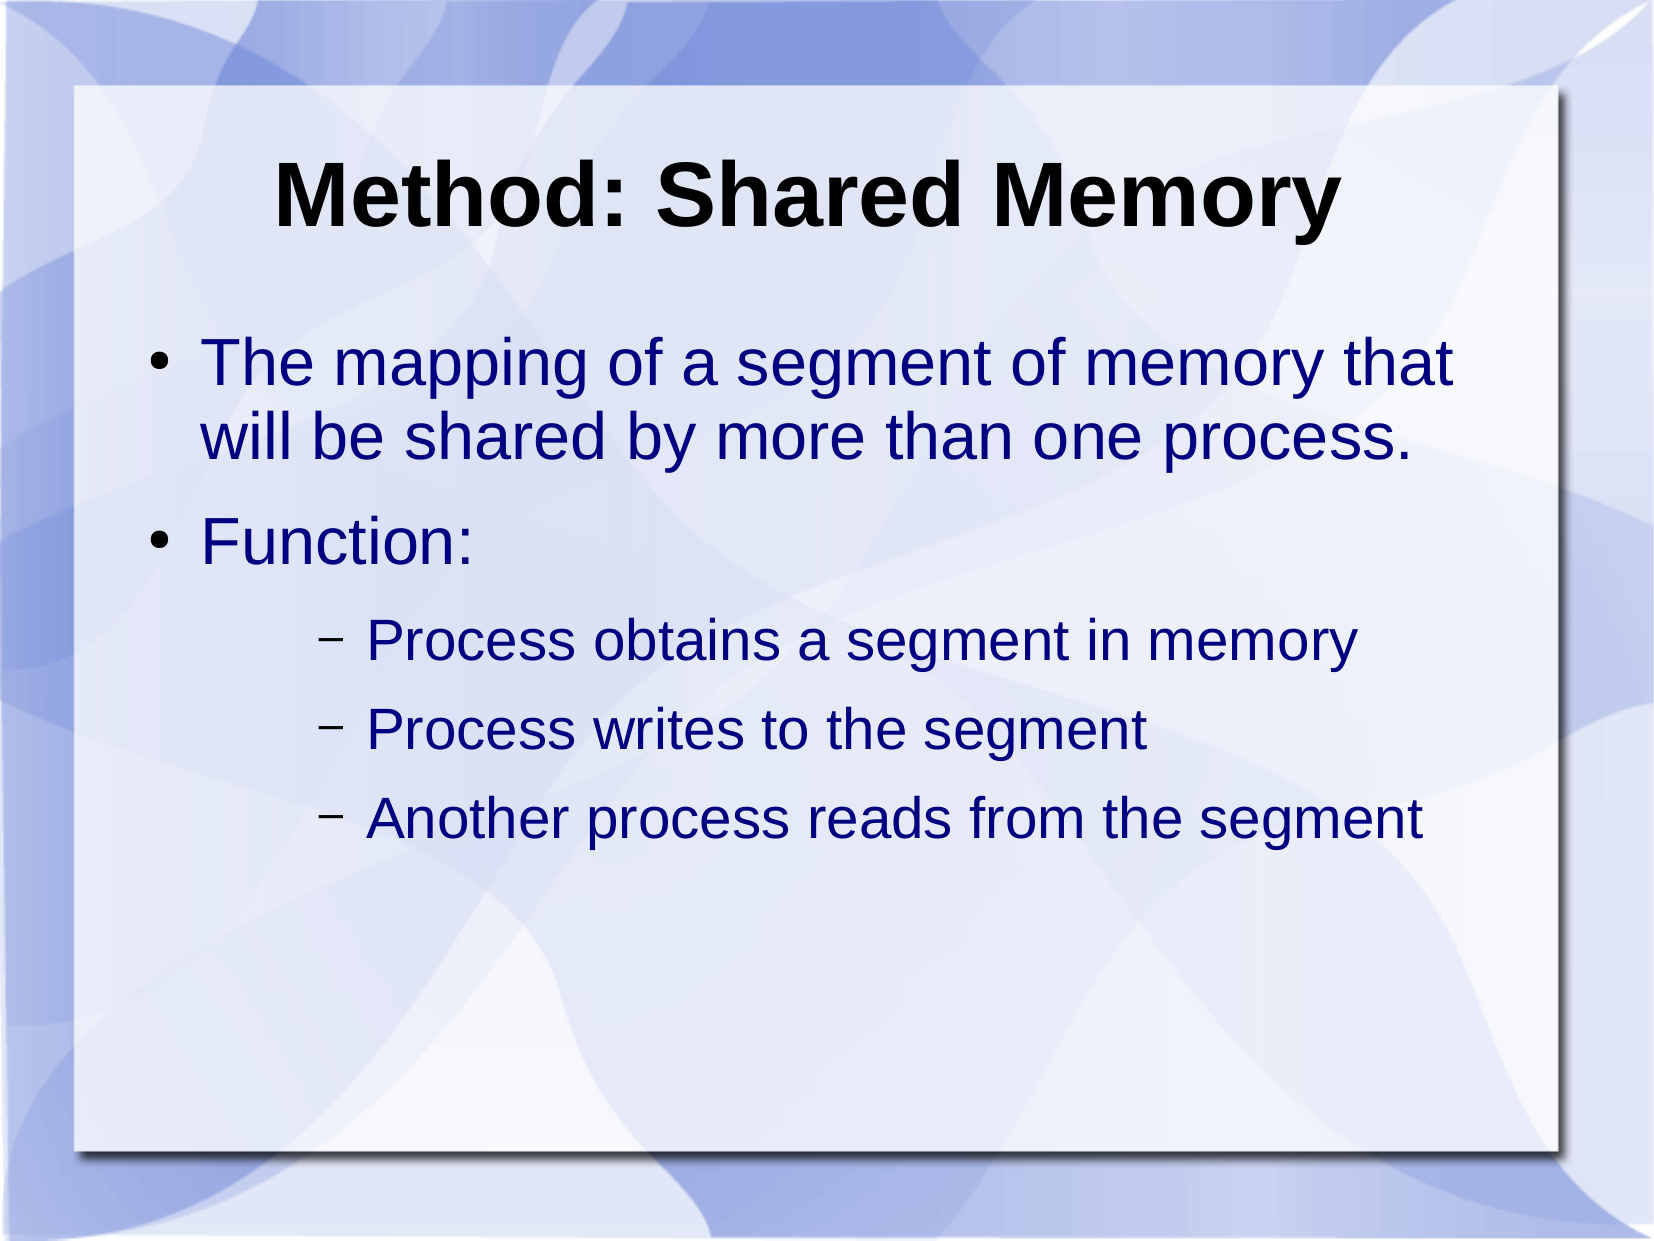

# Method: Shared Memory
The mapping of a segment of memory that will be shared by more than one process.
Function:
Process obtains a segment in memory
Process writes to the segment
Another process reads from the segment